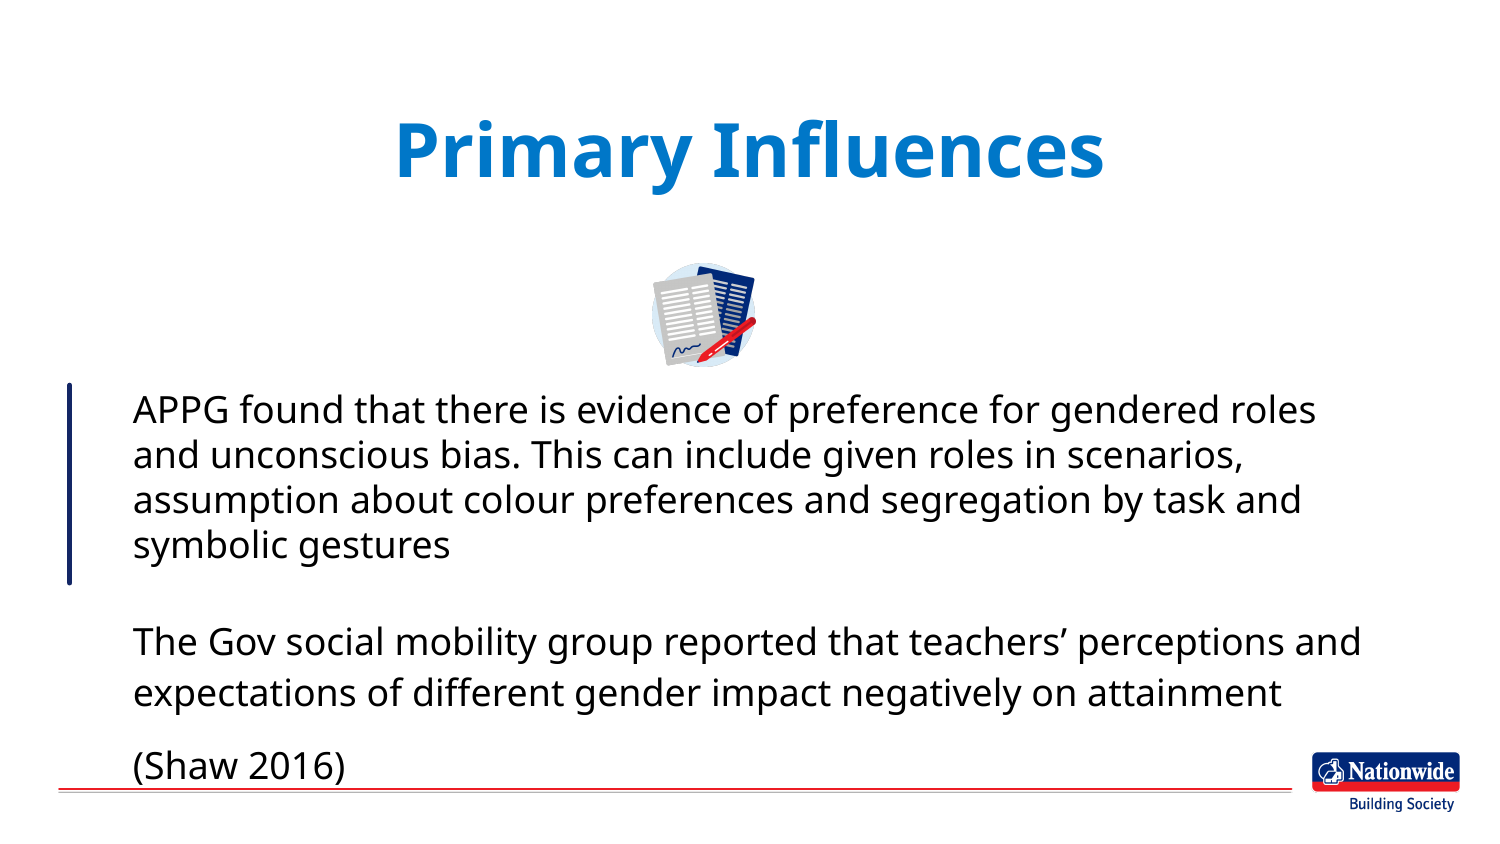

# Primary Influences
APPG found that there is evidence of preference for gendered roles and unconscious bias. This can include given roles in scenarios, assumption about colour preferences and segregation by task and symbolic gestures
The Gov social mobility group reported that teachers’ perceptions and expectations of different gender impact negatively on attainment
(Shaw 2016)